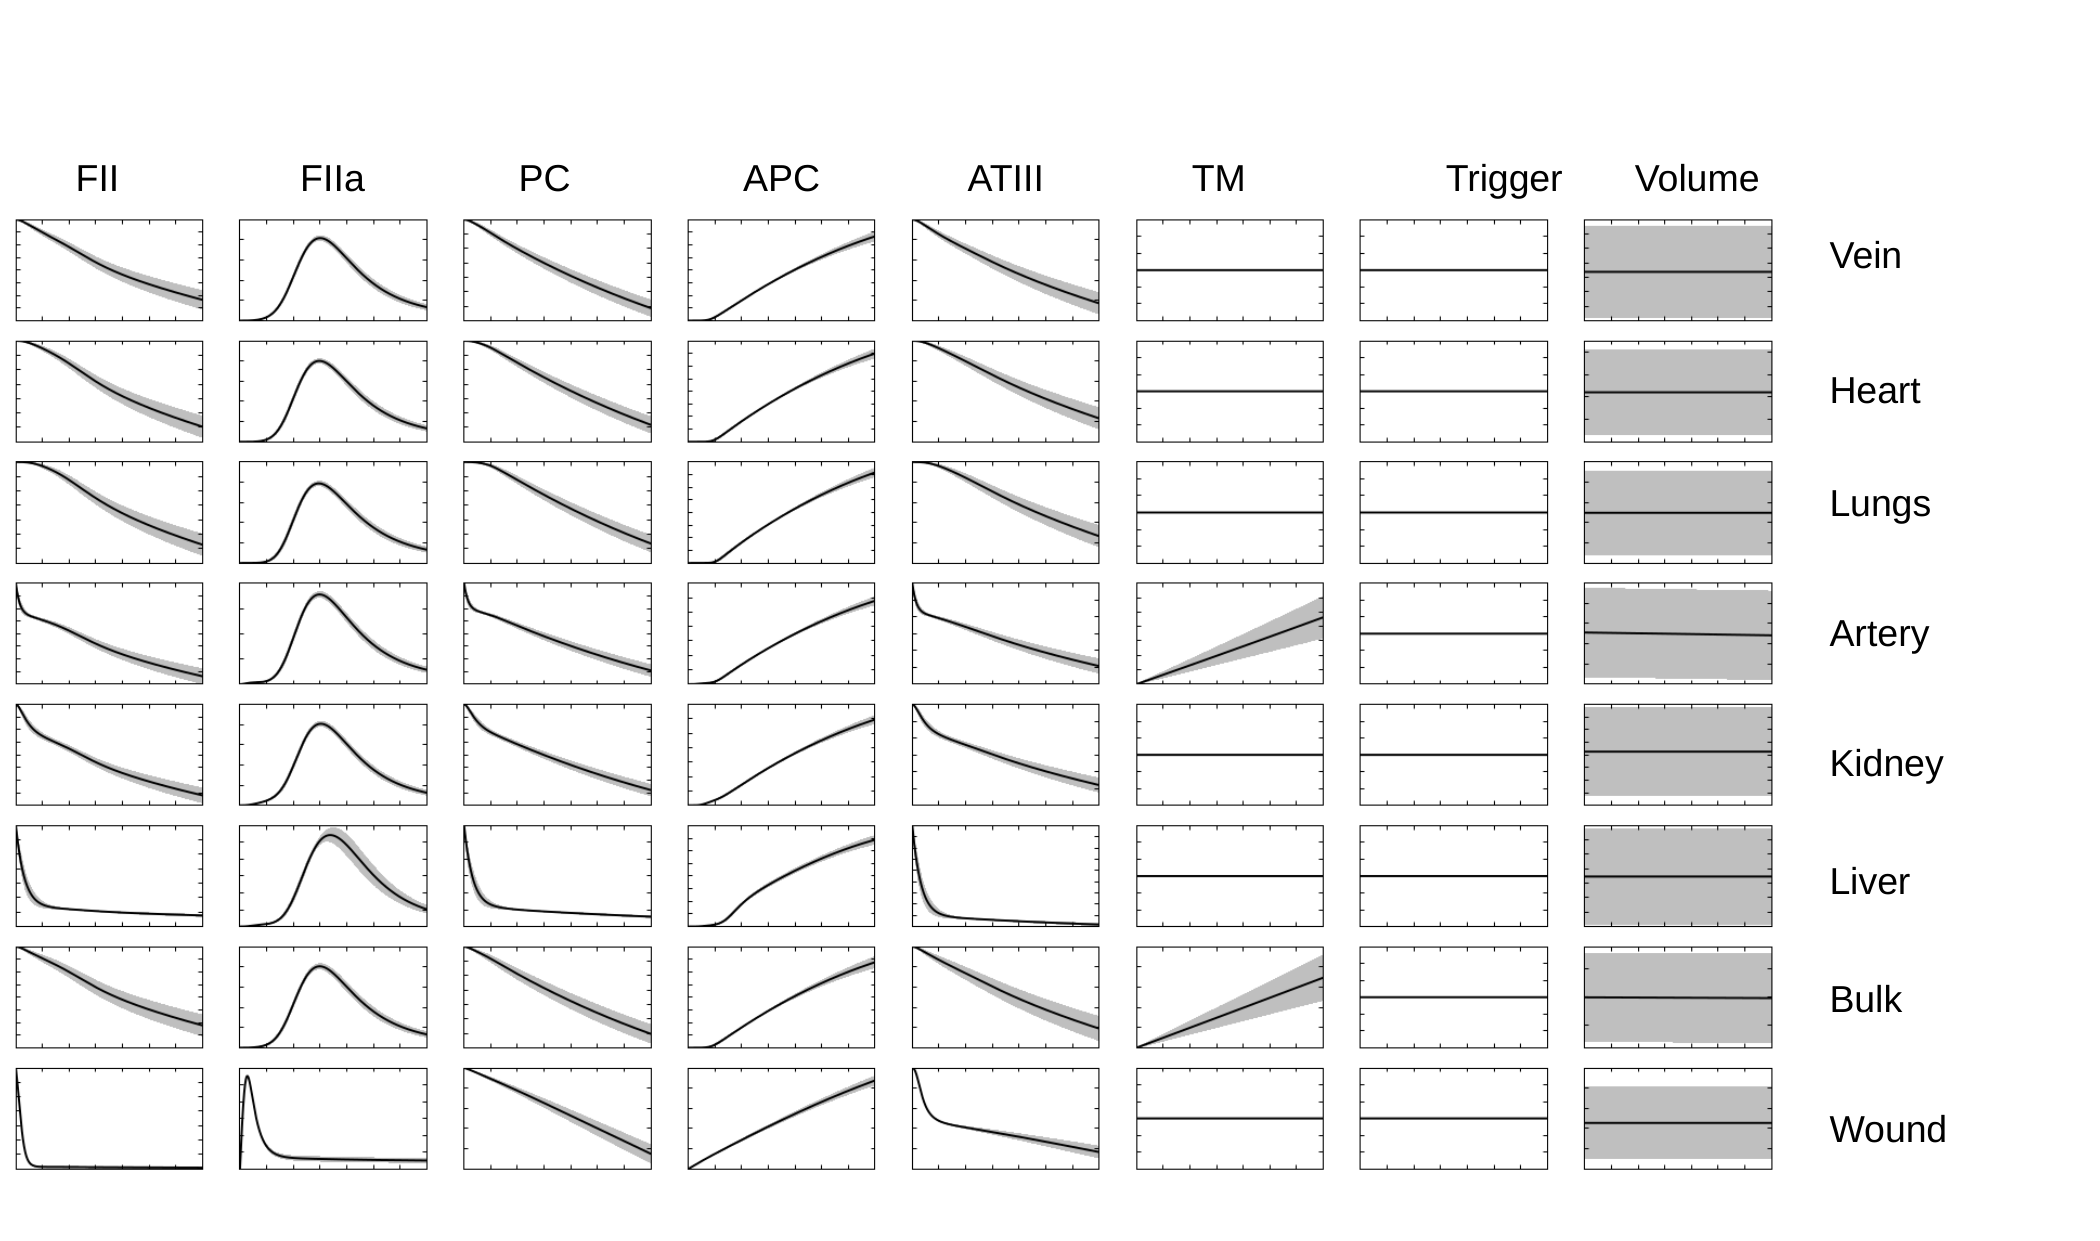

FII
FIIa
PC
APC
ATIII
TM
Trigger
Volume
Vein
Heart
Lungs
Artery
Kidney
Liver
Bulk
Wound